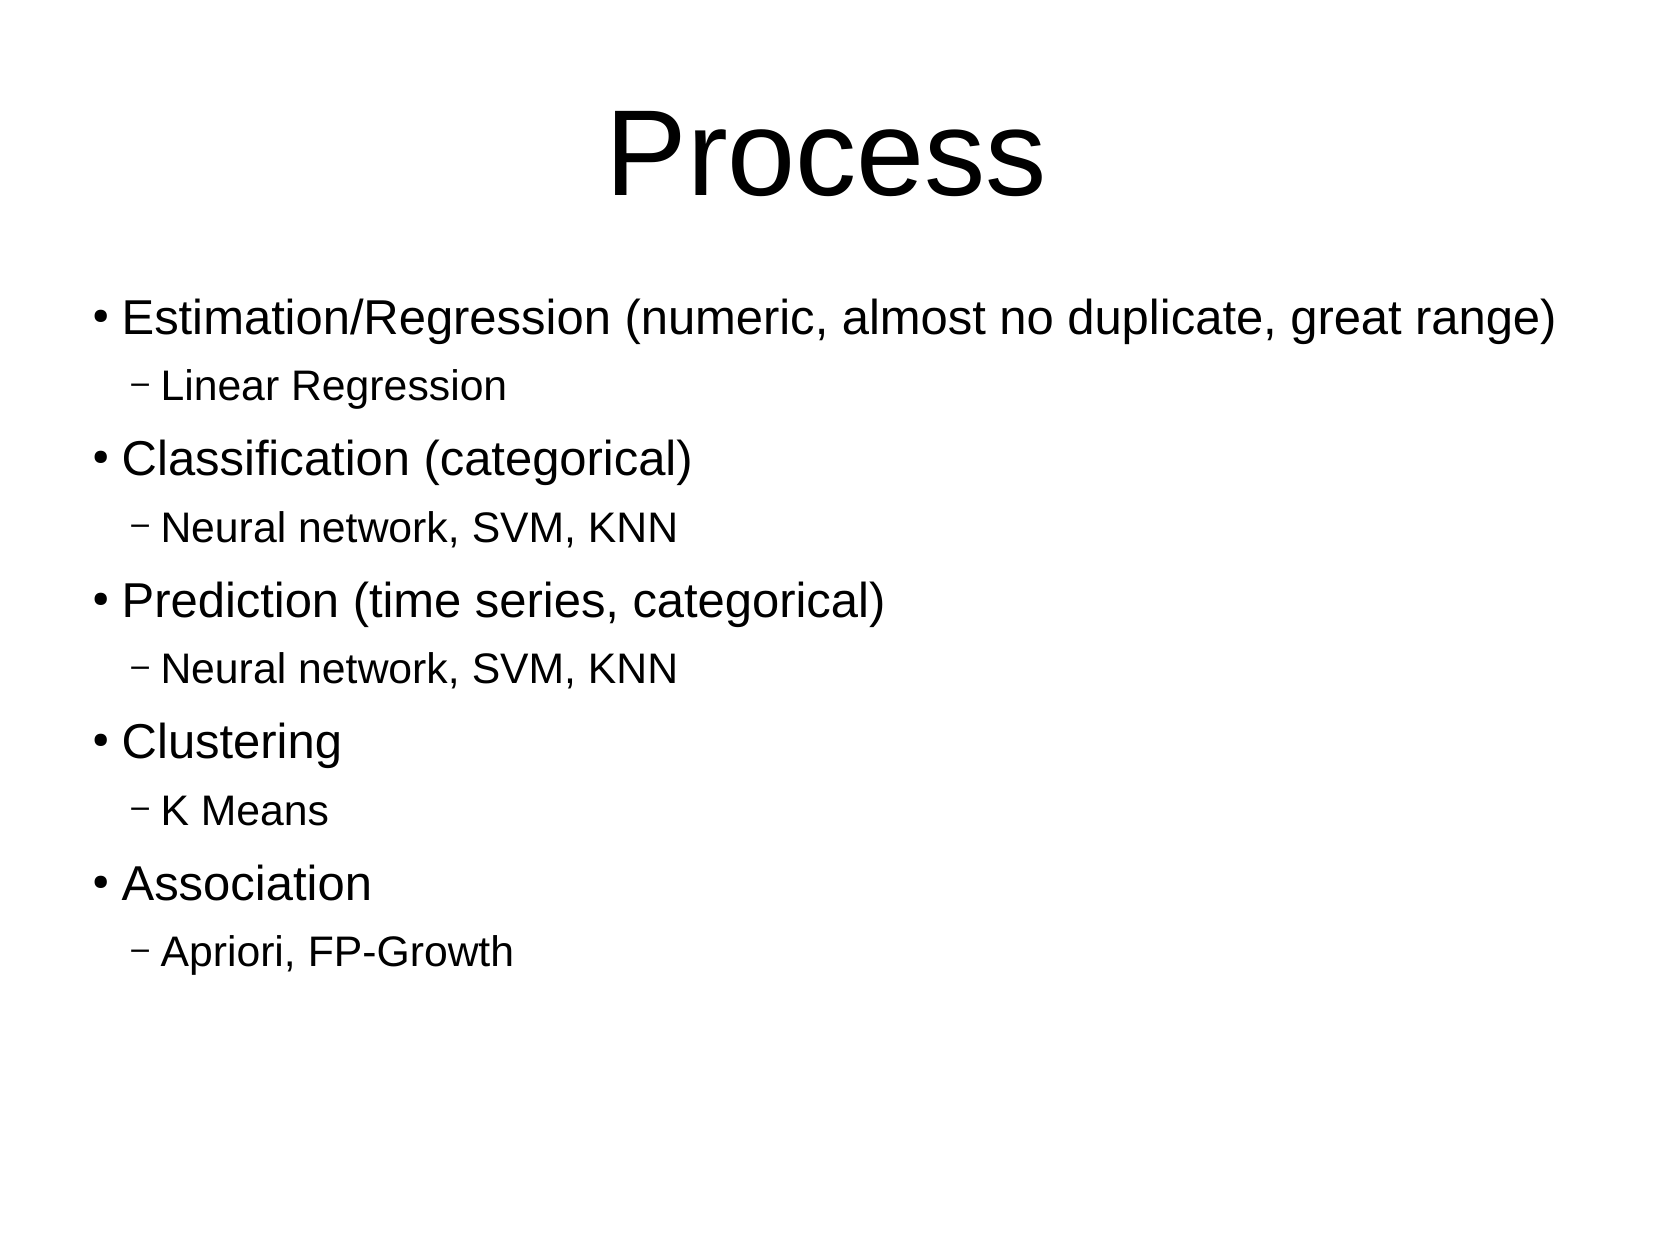

# Process
Estimation/Regression (numeric, almost no duplicate, great range)
Linear Regression
Classification (categorical)
Neural network, SVM, KNN
Prediction (time series, categorical)
Neural network, SVM, KNN
Clustering
K Means
Association
Apriori, FP-Growth